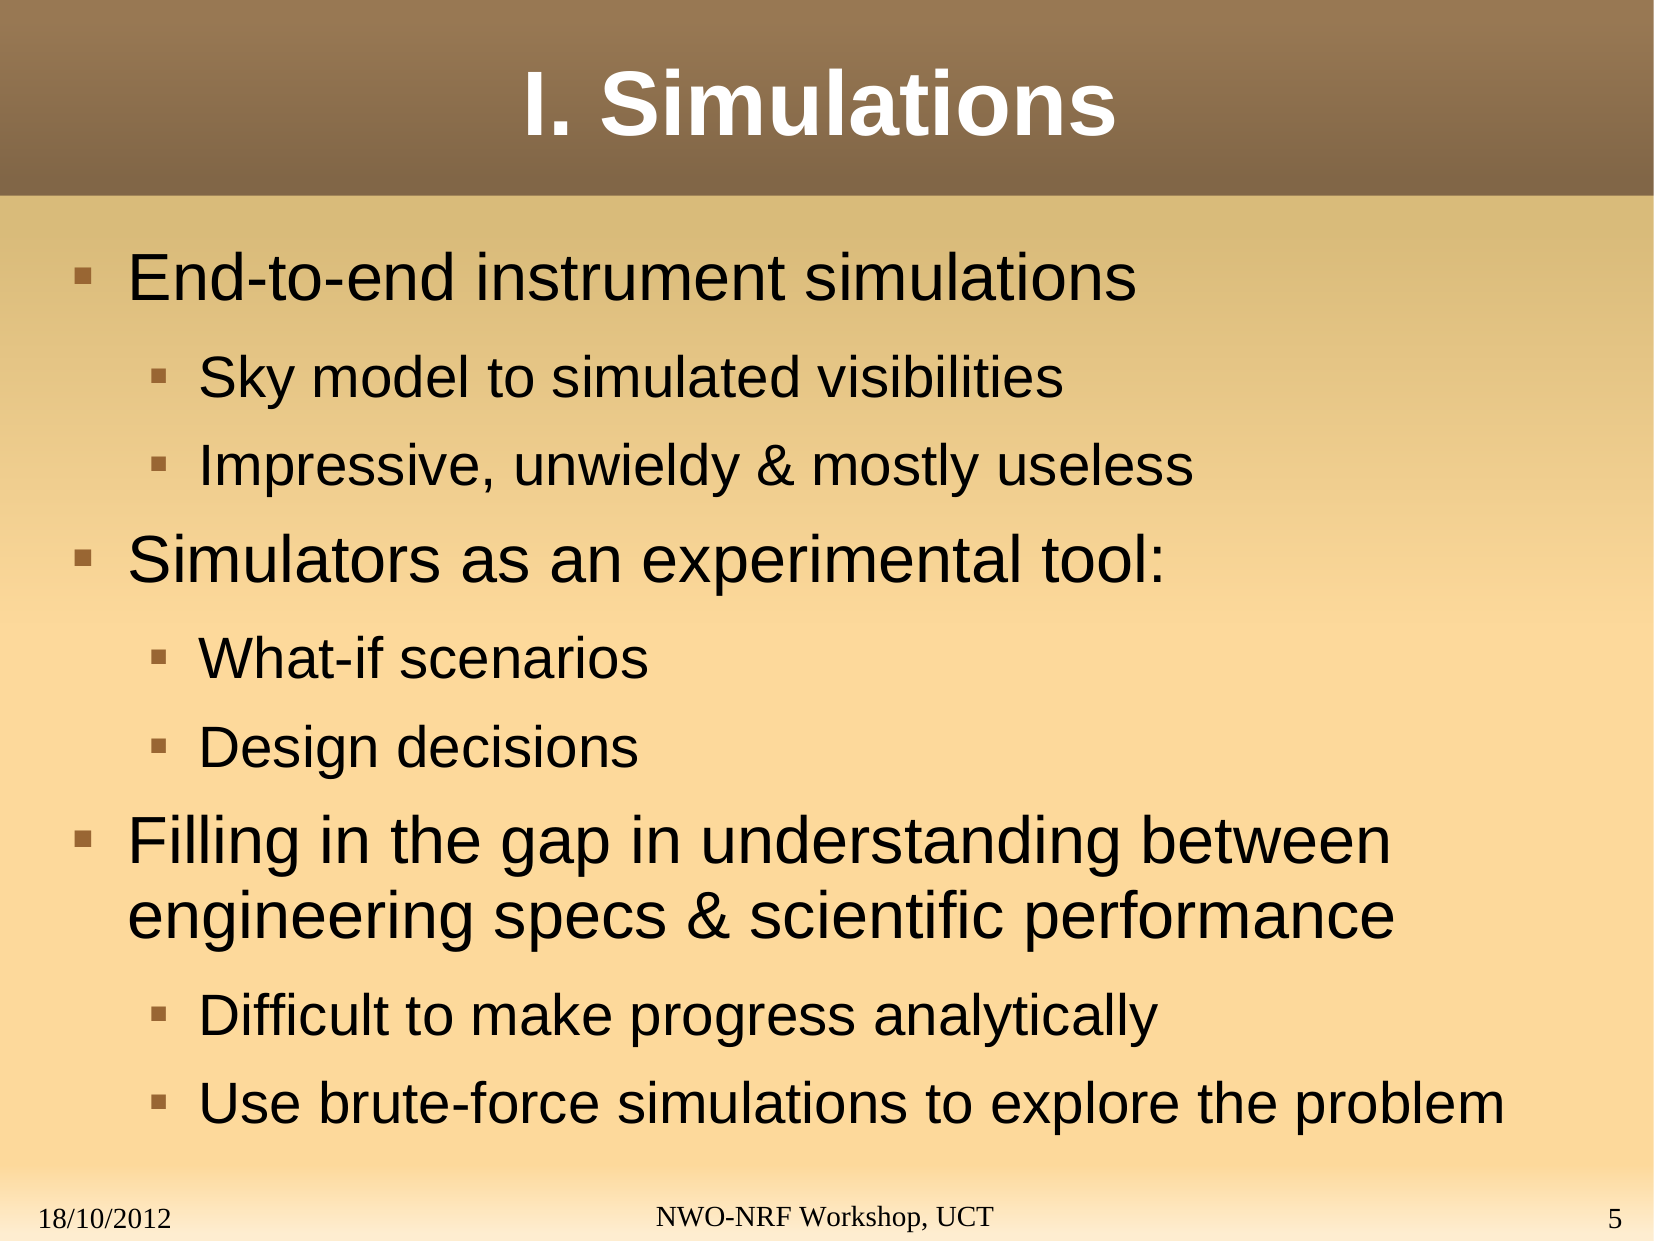

# I. Simulations
End-to-end instrument simulations
Sky model to simulated visibilities
Impressive, unwieldy & mostly useless
Simulators as an experimental tool:
What-if scenarios
Design decisions
Filling in the gap in understanding between engineering specs & scientific performance
Difficult to make progress analytically
Use brute-force simulations to explore the problem
NWO-NRF Workshop, UCT
18/10/2012
5